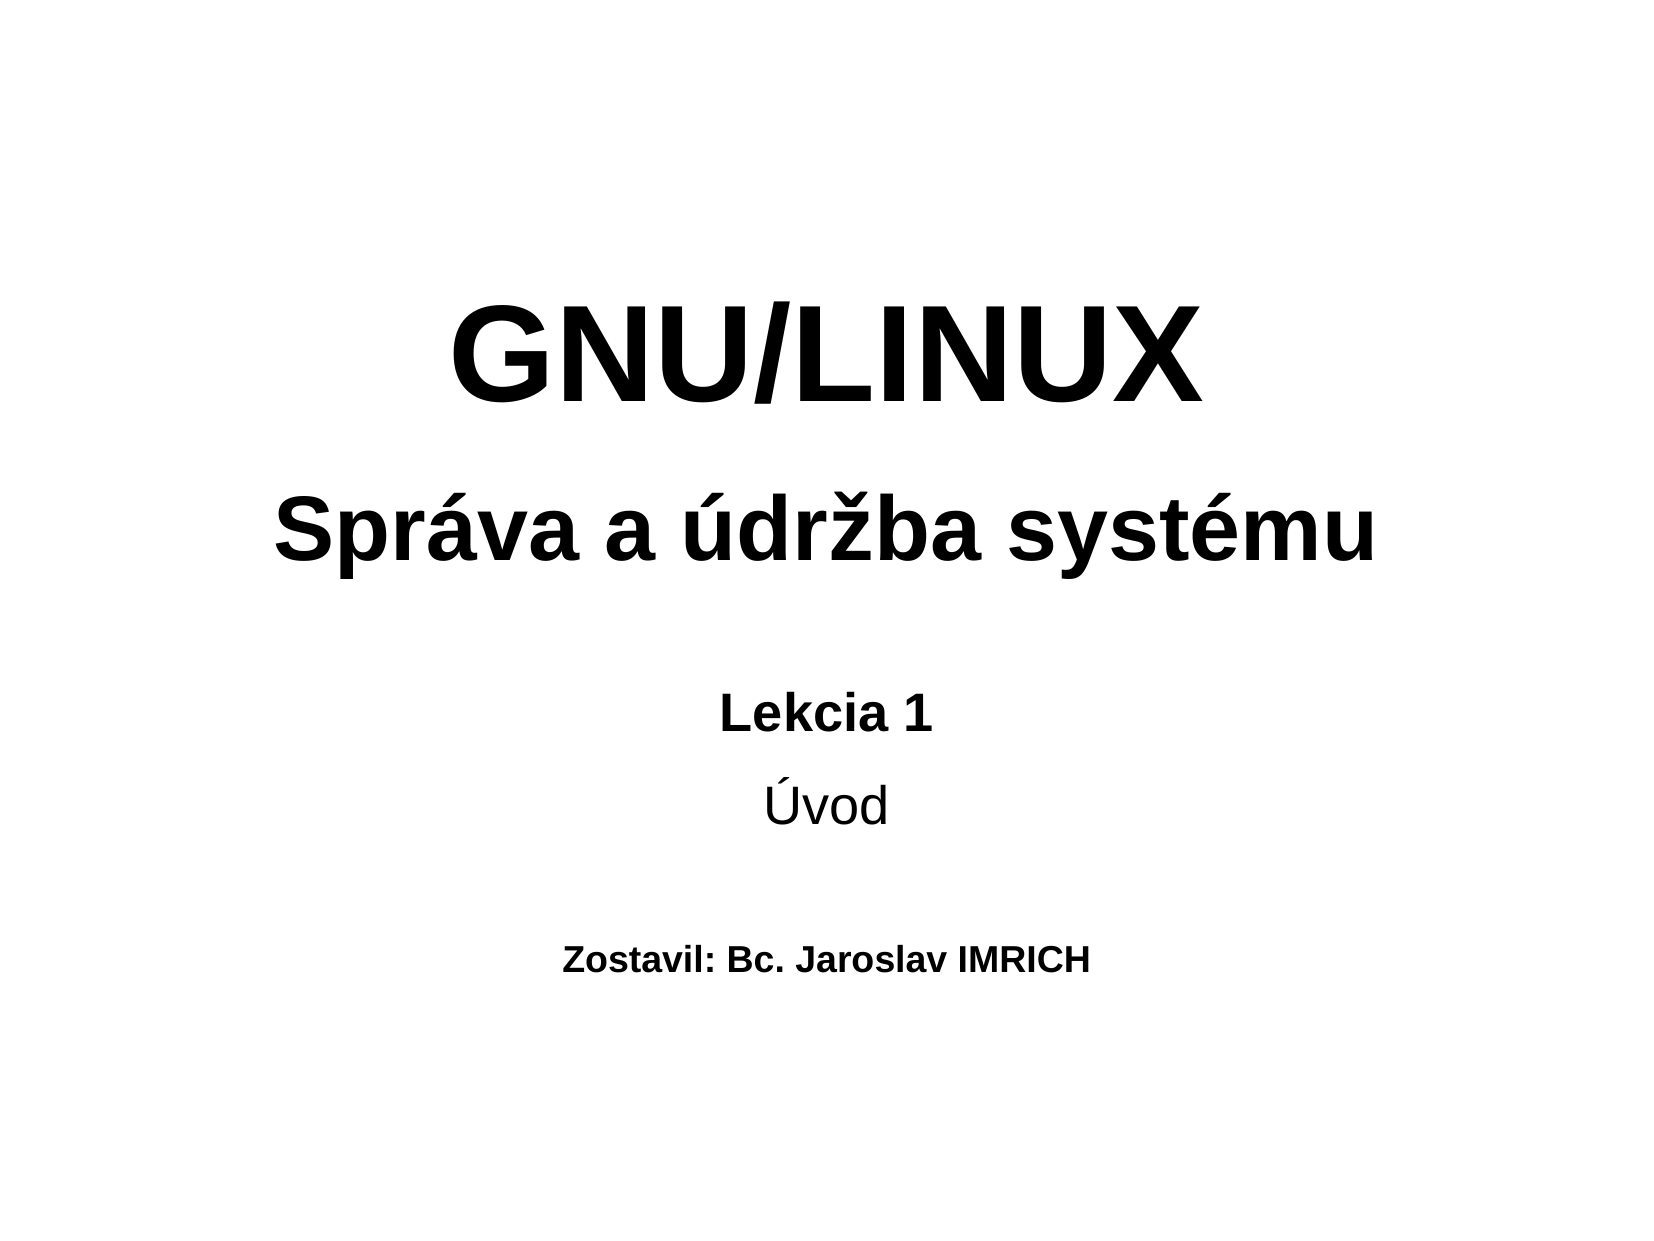

# GNU/LINUX Správa a údržba systému Lekcia 1 Úvod Zostavil: Bc. Jaroslav IMRICH